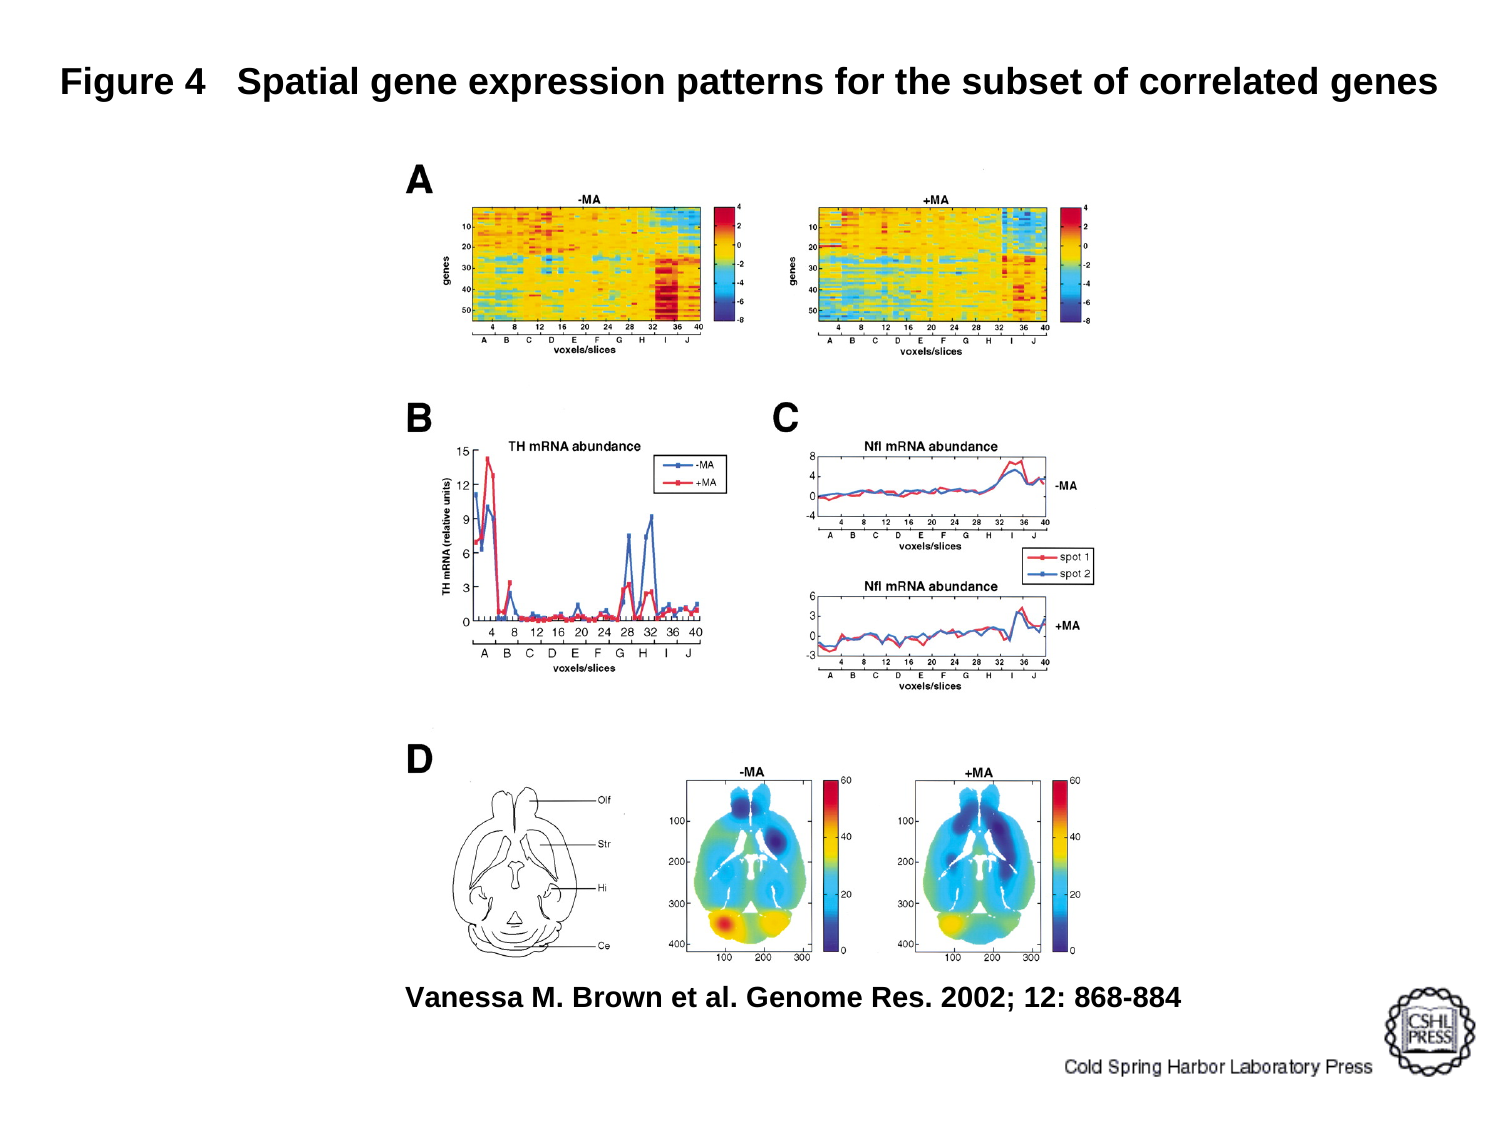

Figure 4 Spatial gene expression patterns for the subset of correlated genes
Vanessa M. Brown et al. Genome Res. 2002; 12: 868-884